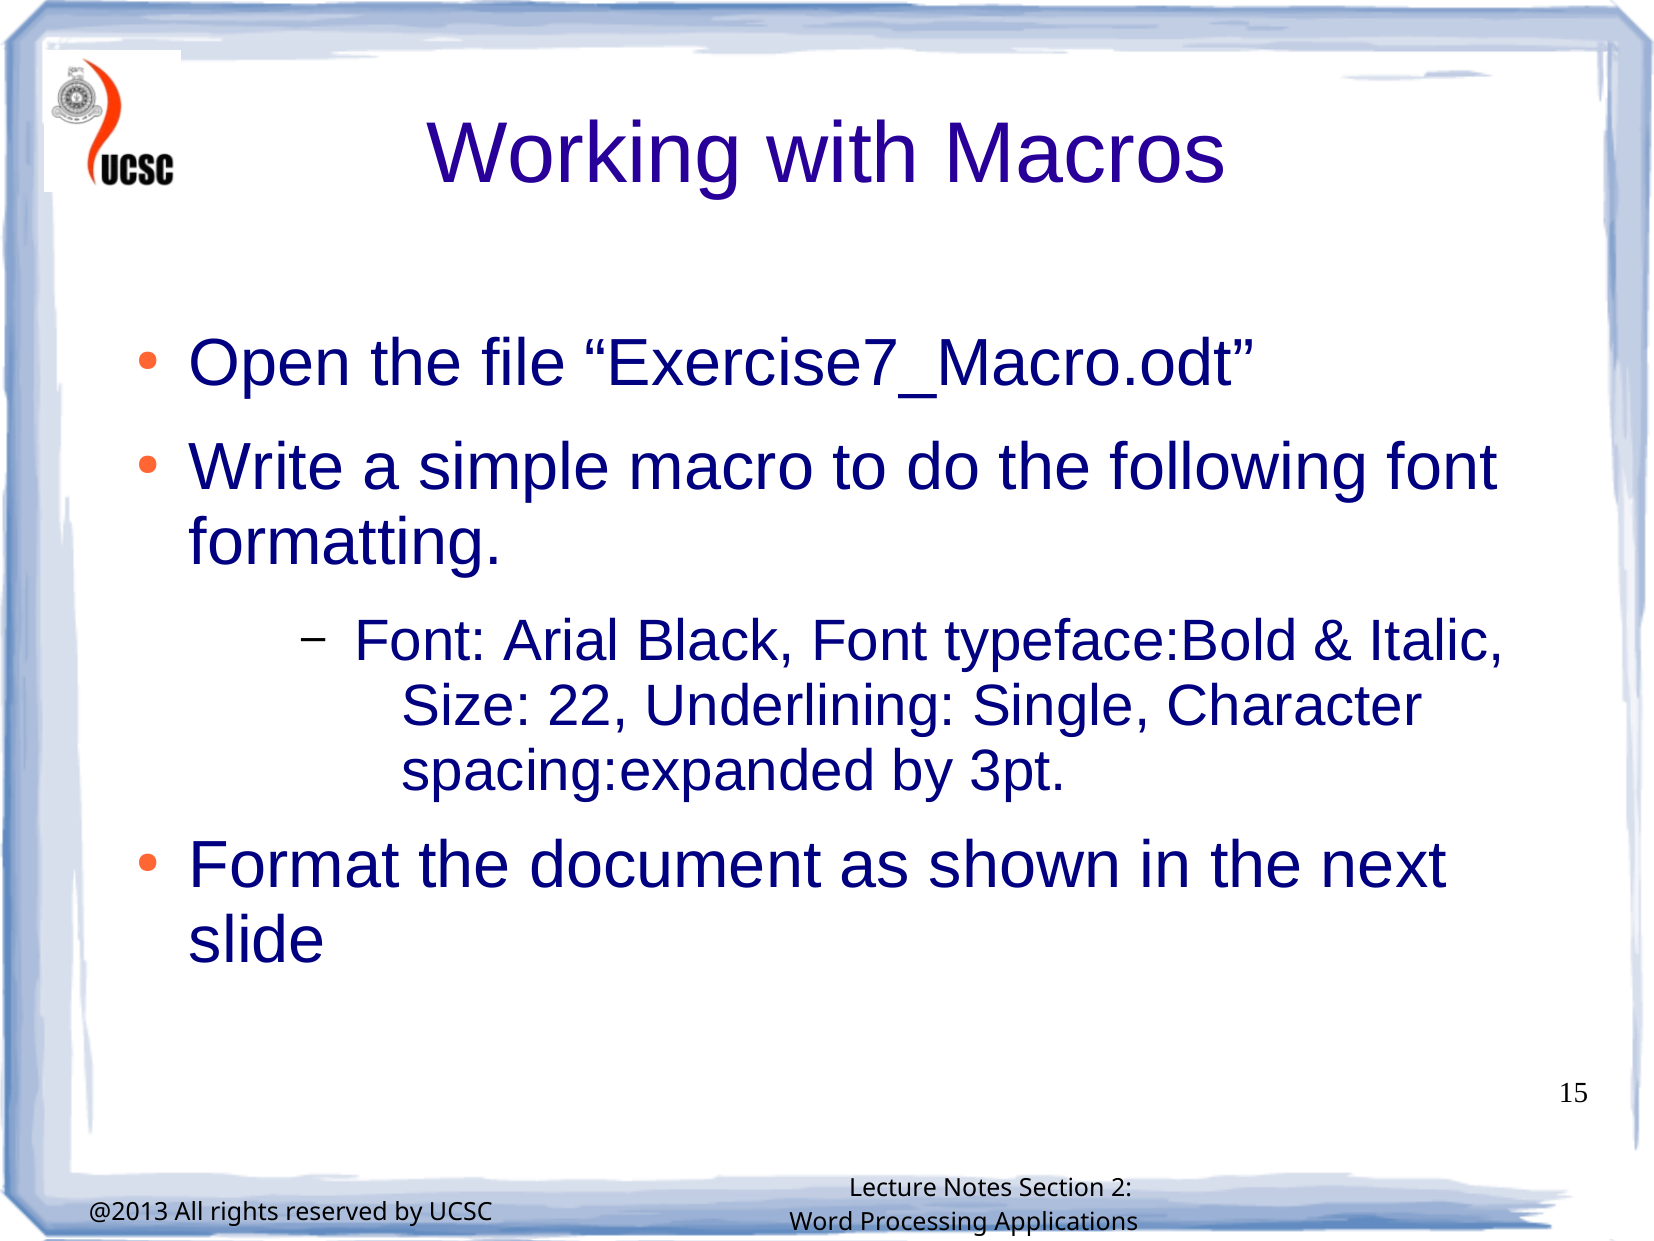

# Working with Macros
Open the file “Exercise7_Macro.odt”
Write a simple macro to do the following font formatting.
Font: Arial Black, Font typeface:Bold & Italic, Size: 22, Underlining: Single, Character spacing:expanded by 3pt.
Format the document as shown in the next slide
15